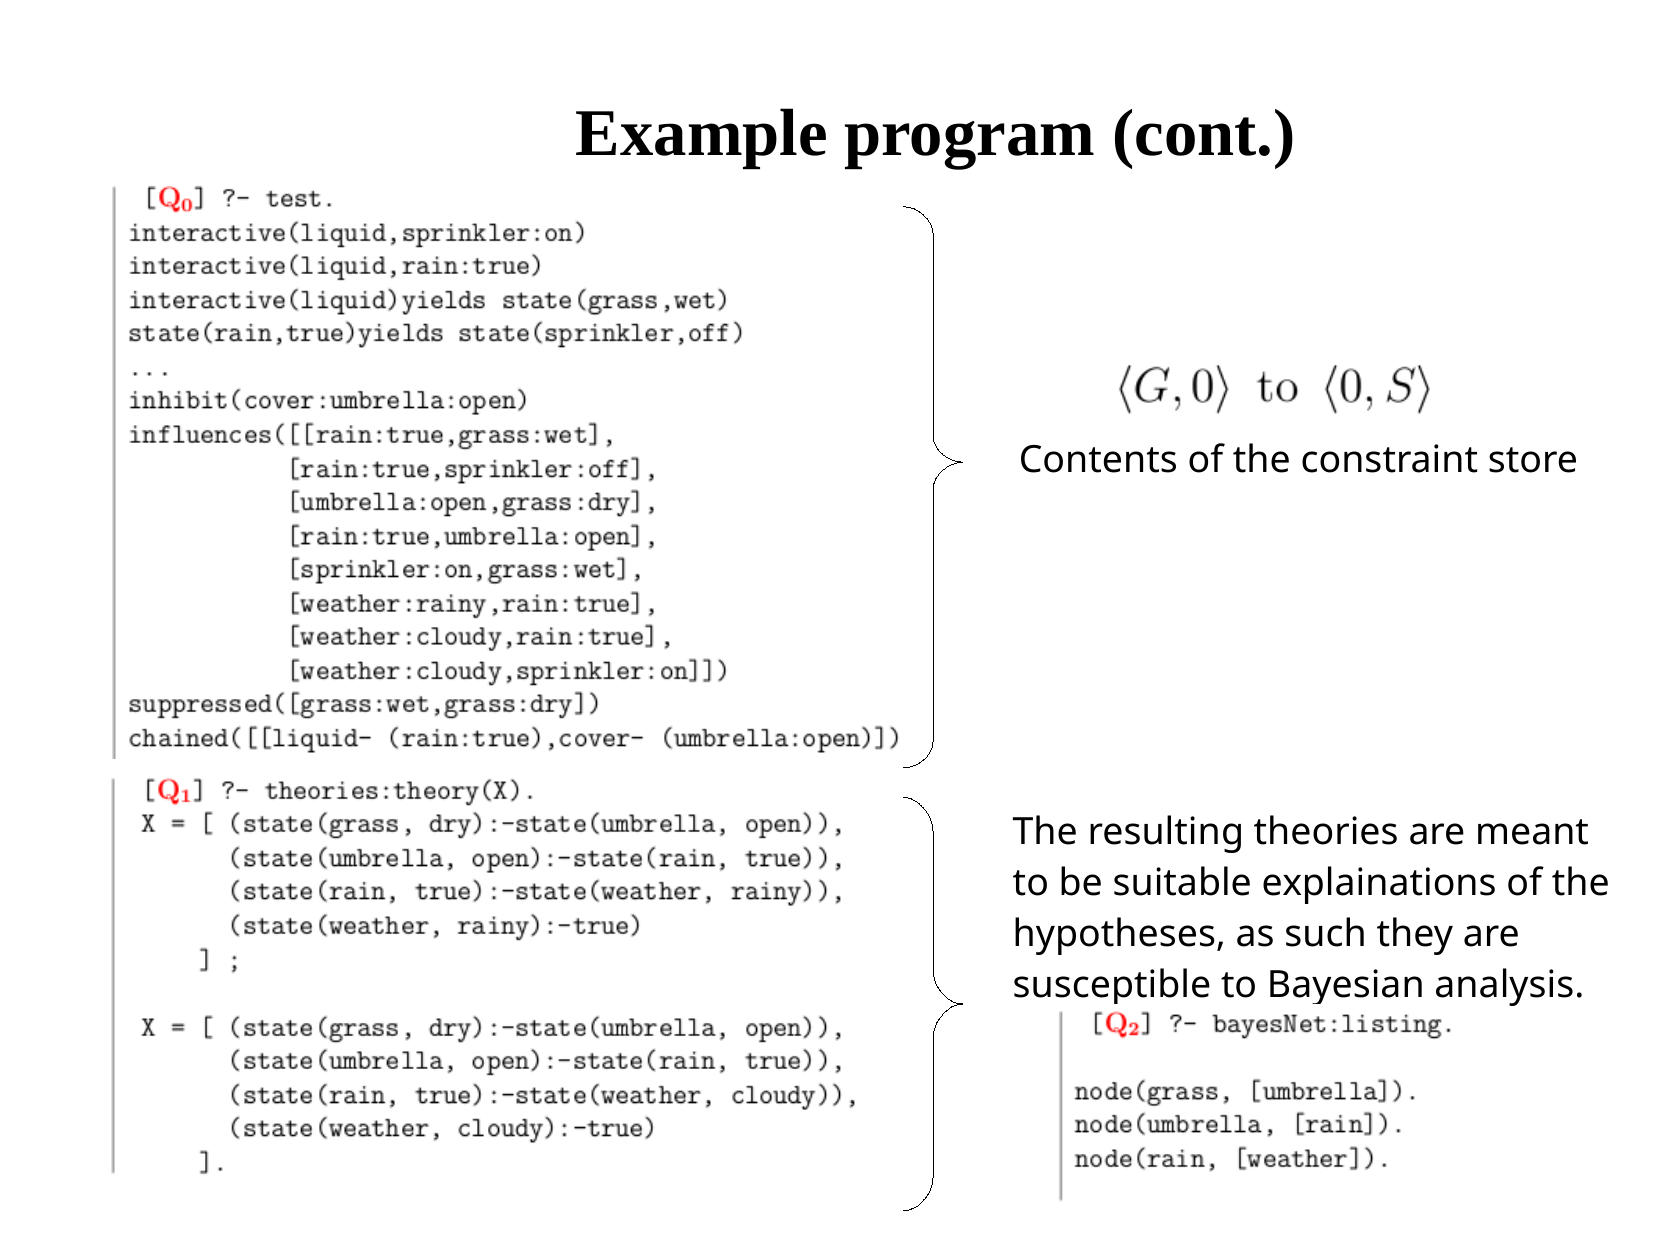

Example program (cont.)
Contents of the constraint store
The resulting theories are meant
to be suitable explainations of the
hypotheses, as such they are
susceptible to Bayesian analysis.